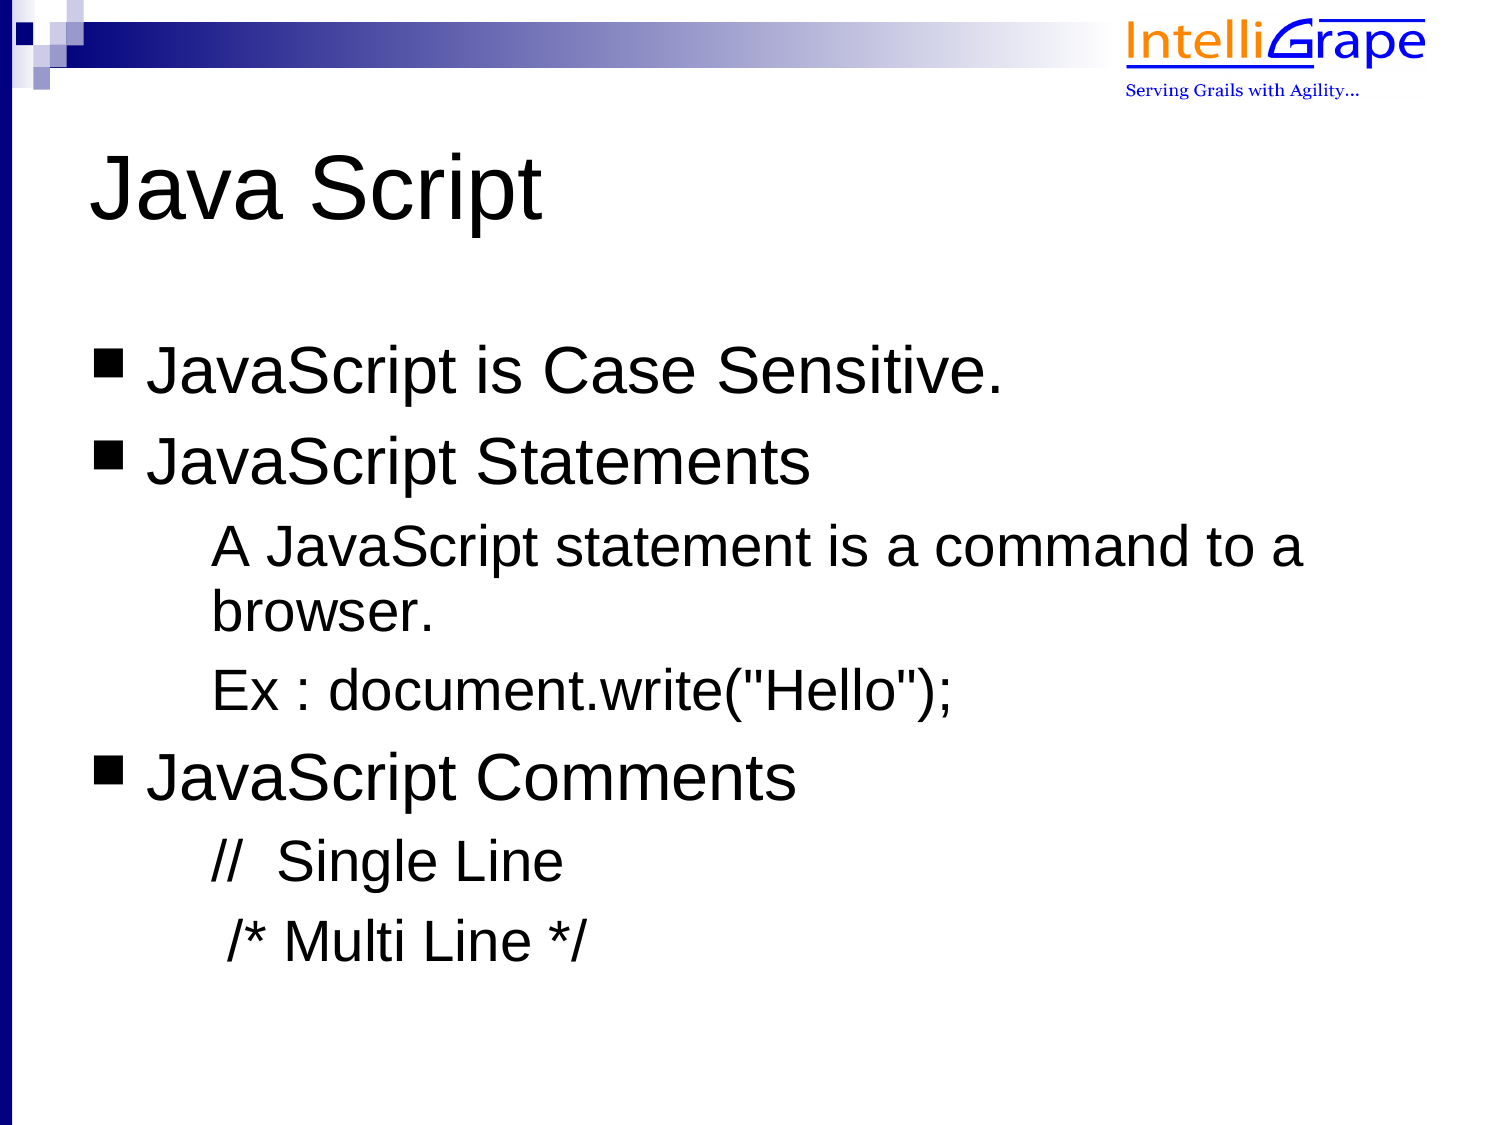

# Java Script
JavaScript is Case Sensitive.
JavaScript Statements
A JavaScript statement is a command to a browser.
Ex : document.write("Hello");
JavaScript Comments
// Single Line
 /* Multi Line */